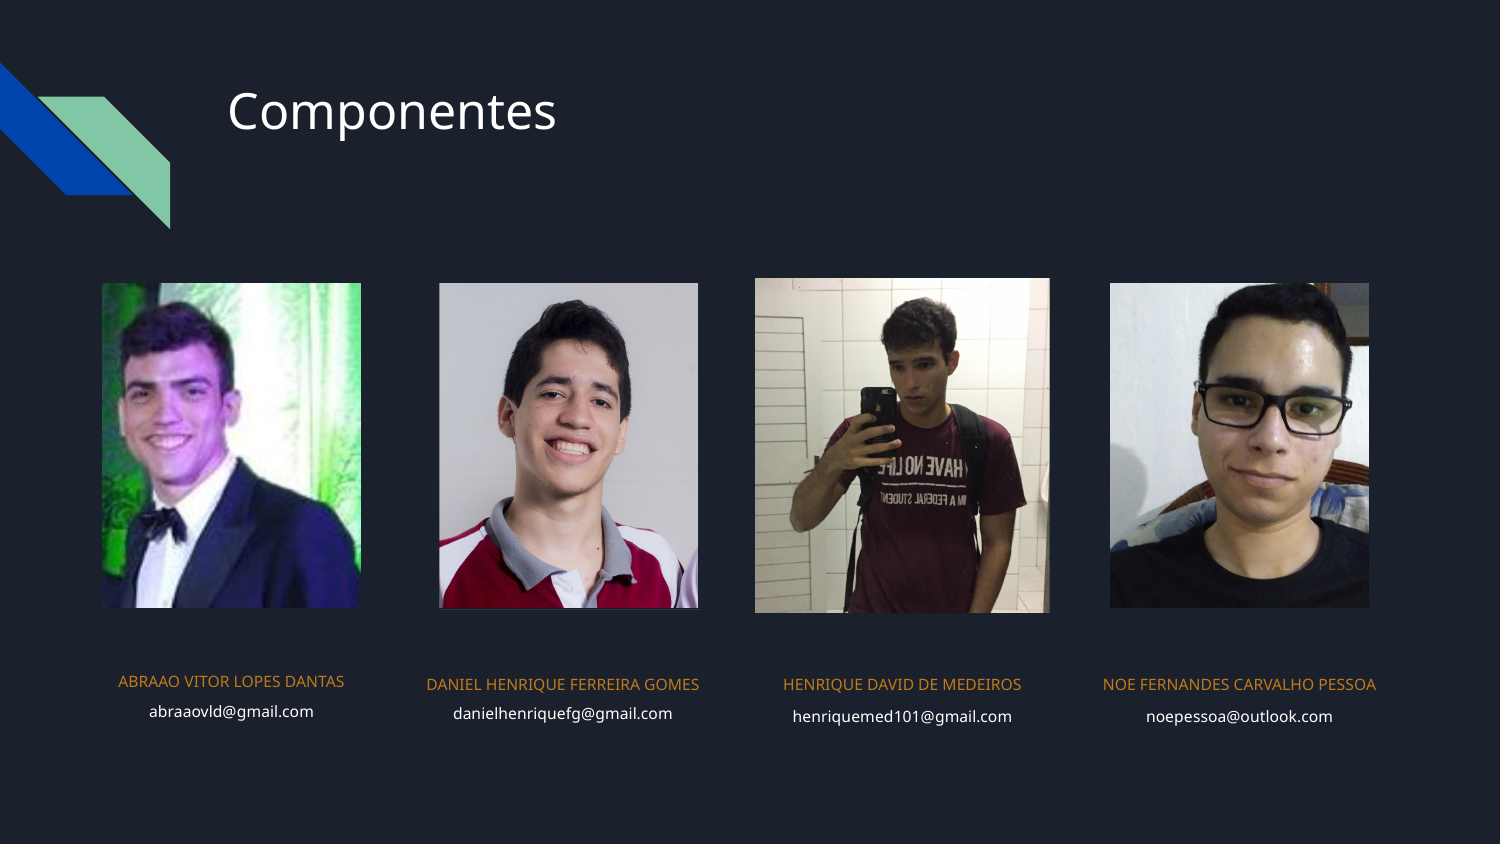

# Componentes
ABRAAO VITOR LOPES DANTAS
abraaovld@gmail.com
DANIEL HENRIQUE FERREIRA GOMES
danielhenriquefg@gmail.com
HENRIQUE DAVID DE MEDEIROS
henriquemed101@gmail.com
NOE FERNANDES CARVALHO PESSOA
noepessoa@outlook.com